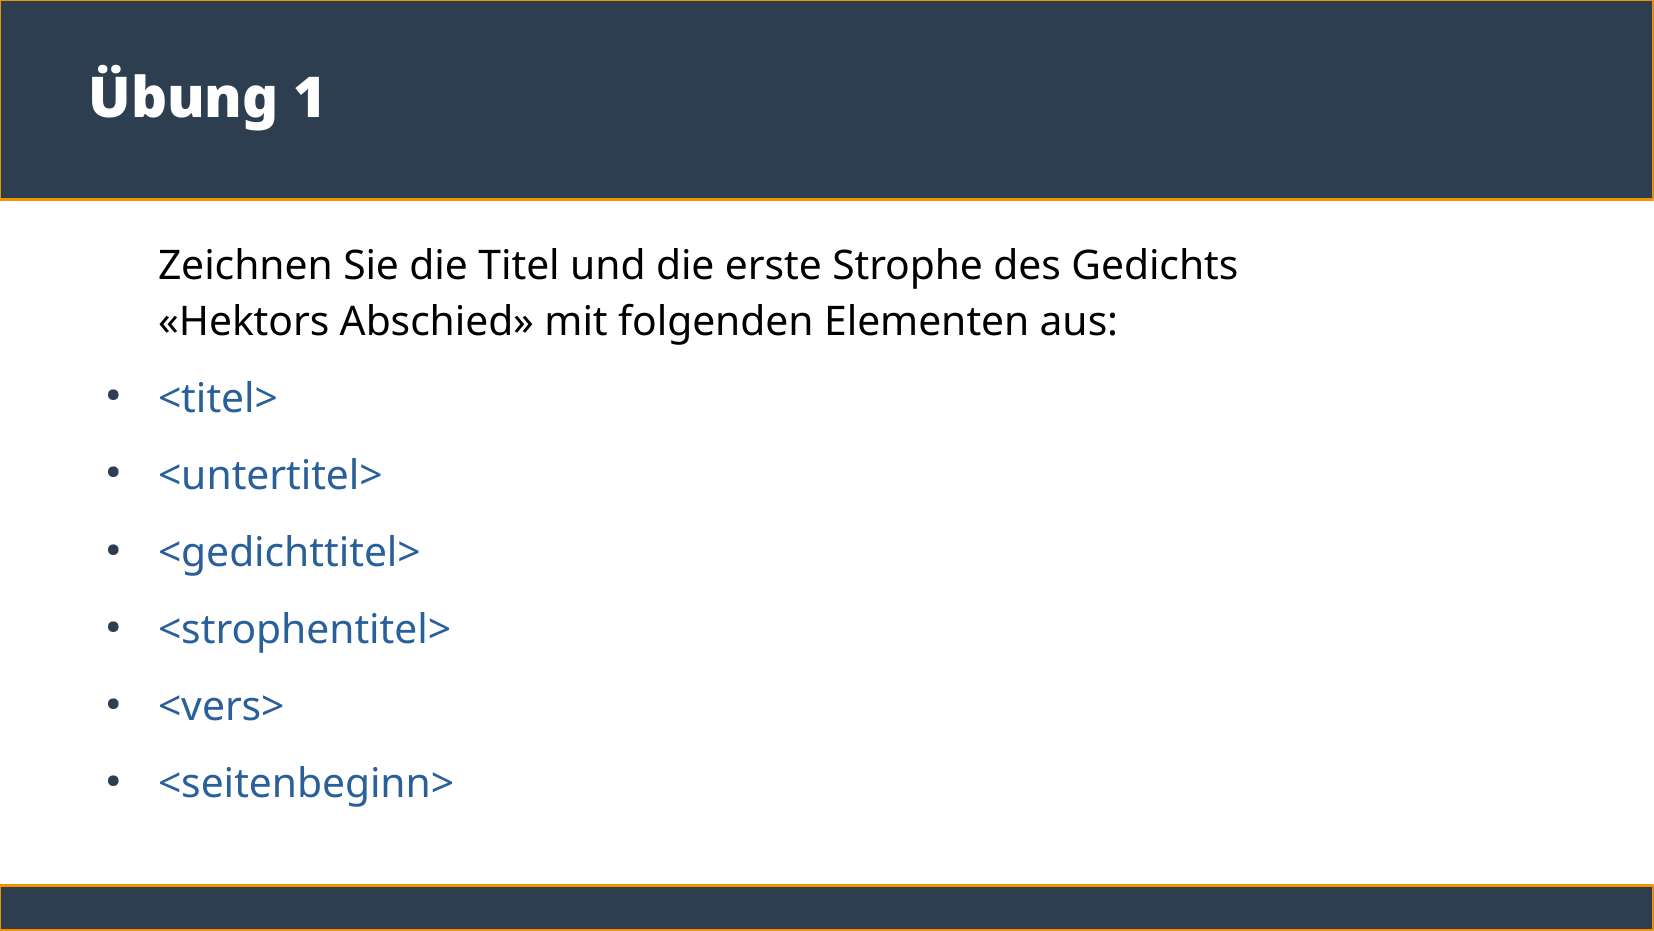

# Übung 1
Zeichnen Sie die Titel und die erste Strophe des Gedichts
«Hektors Abschied» mit folgenden Elementen aus:
<titel>
<untertitel>
<gedichttitel>
<strophentitel>
<vers>
<seitenbeginn>